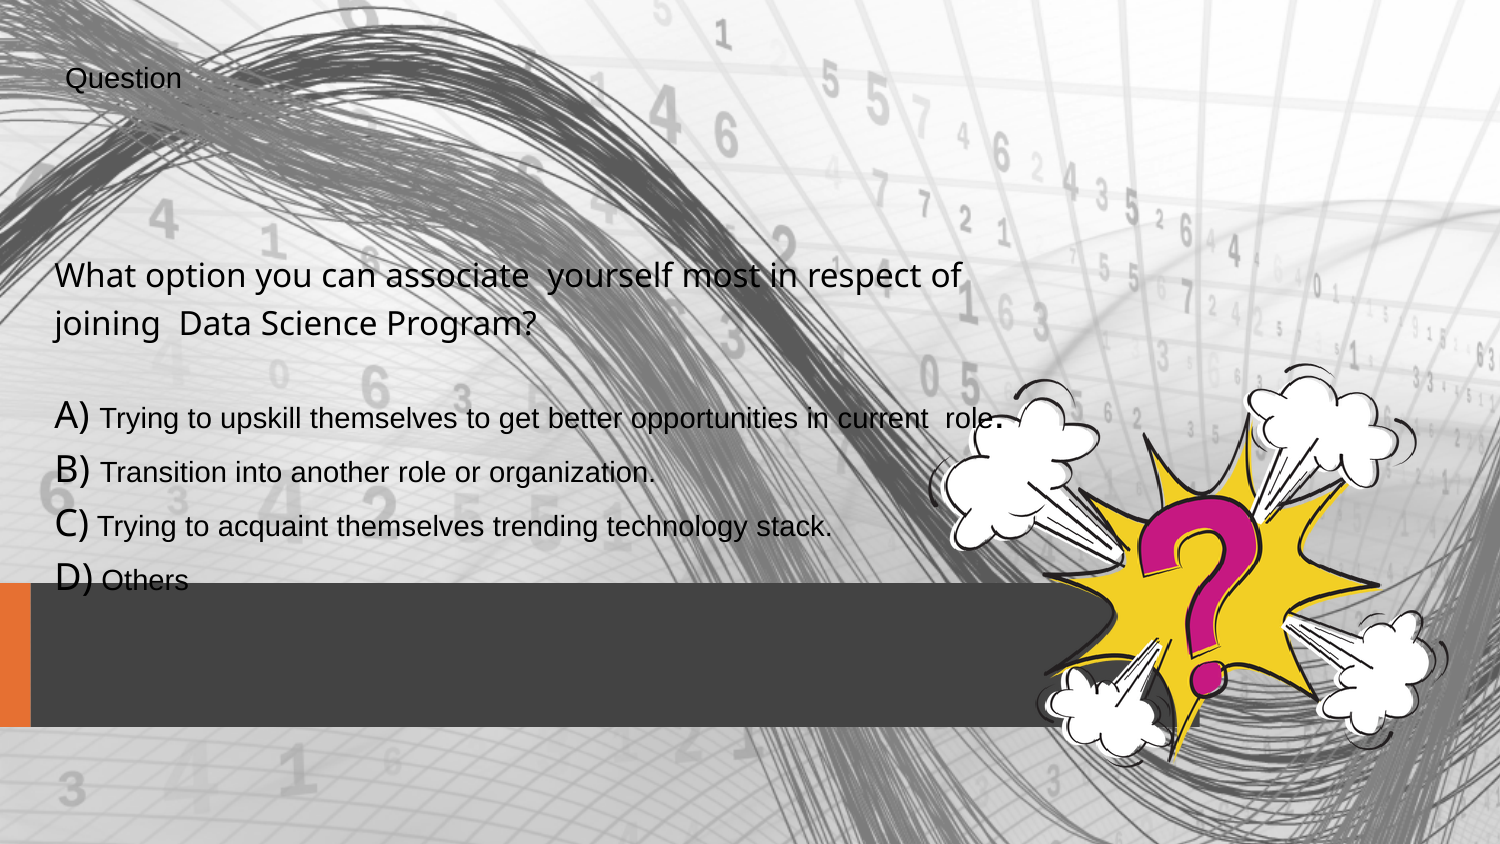

# Question
What option you can associate yourself most in respect of joining Data Science Program?
A) Trying to upskill themselves to get better opportunities in current role.
B) Transition into another role or organization.
C) Trying to acquaint themselves trending technology stack.
D) Others